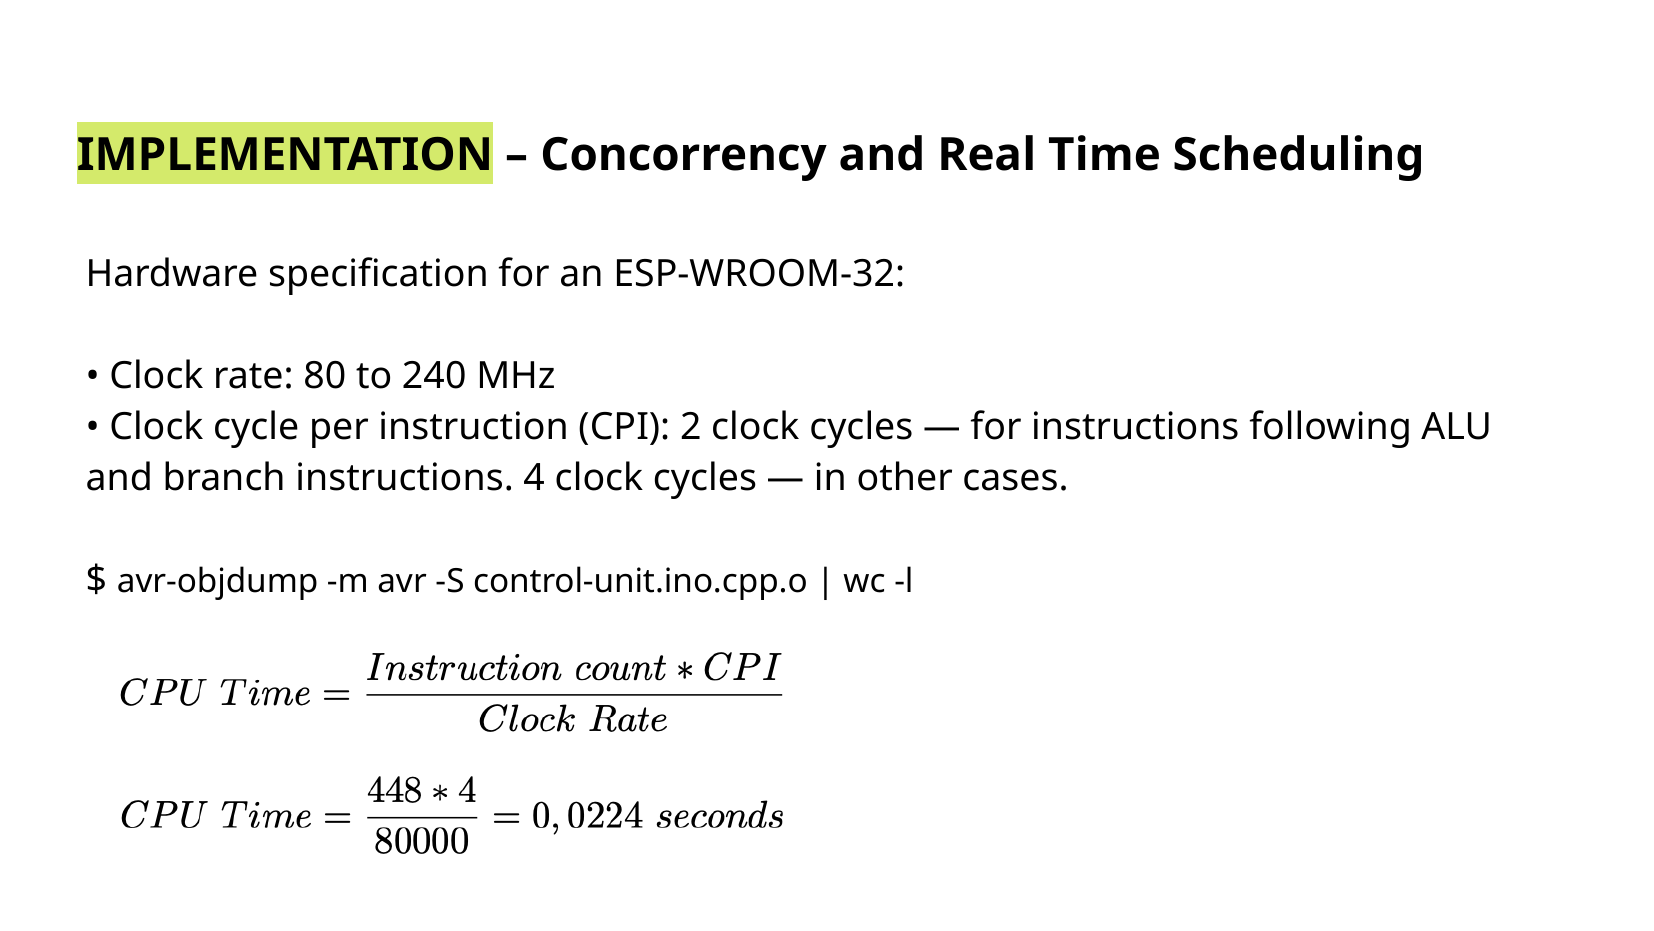

# IMPLEMENTATION – Concorrency and Real Time Scheduling
Hardware specification for an ESP-WROOM-32:
• Clock rate: 80 to 240 MHz
• Clock cycle per instruction (CPI): 2 clock cycles — for instructions following ALU and branch instructions. 4 clock cycles — in other cases.
$ avr-objdump -m avr -S control-unit.ino.cpp.o | wc -l
 output –> 448